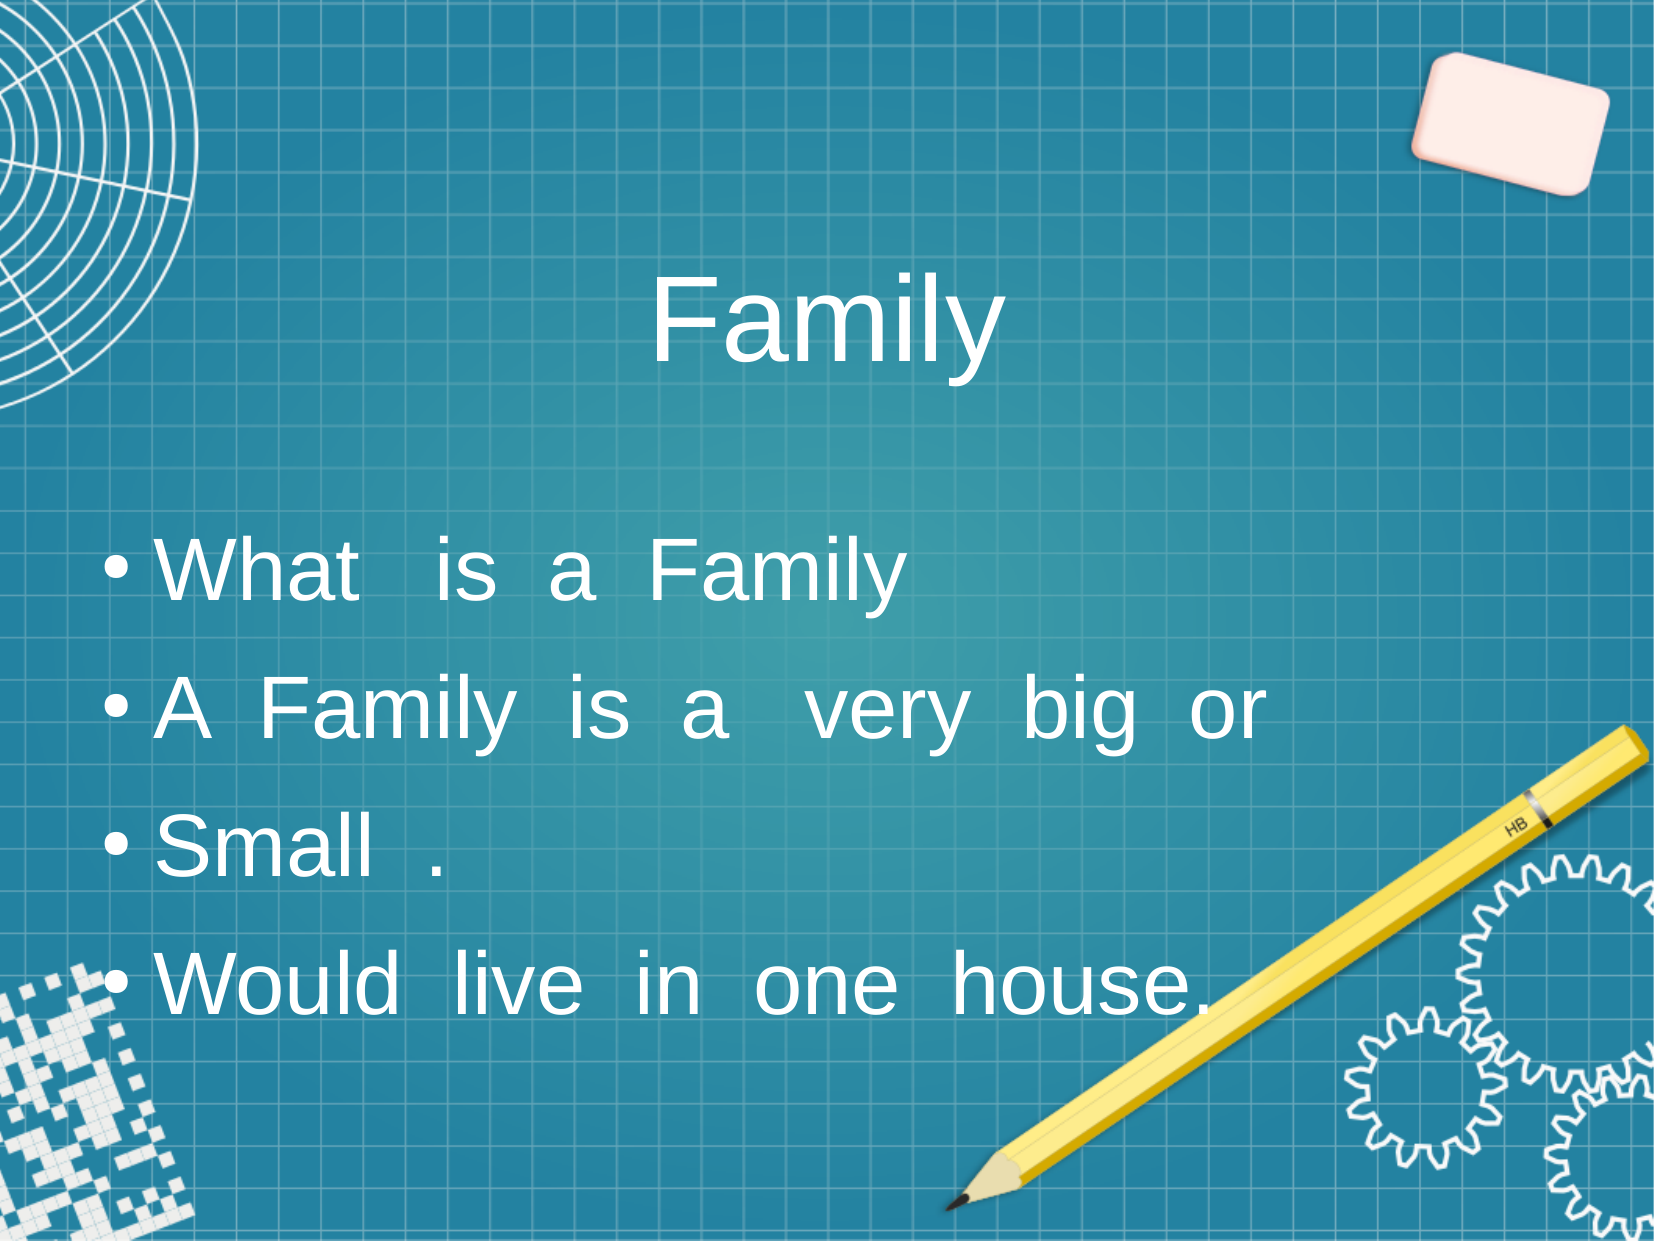

# Family
What is a Family
A Family is a very big or
Small .
Would live in one house.